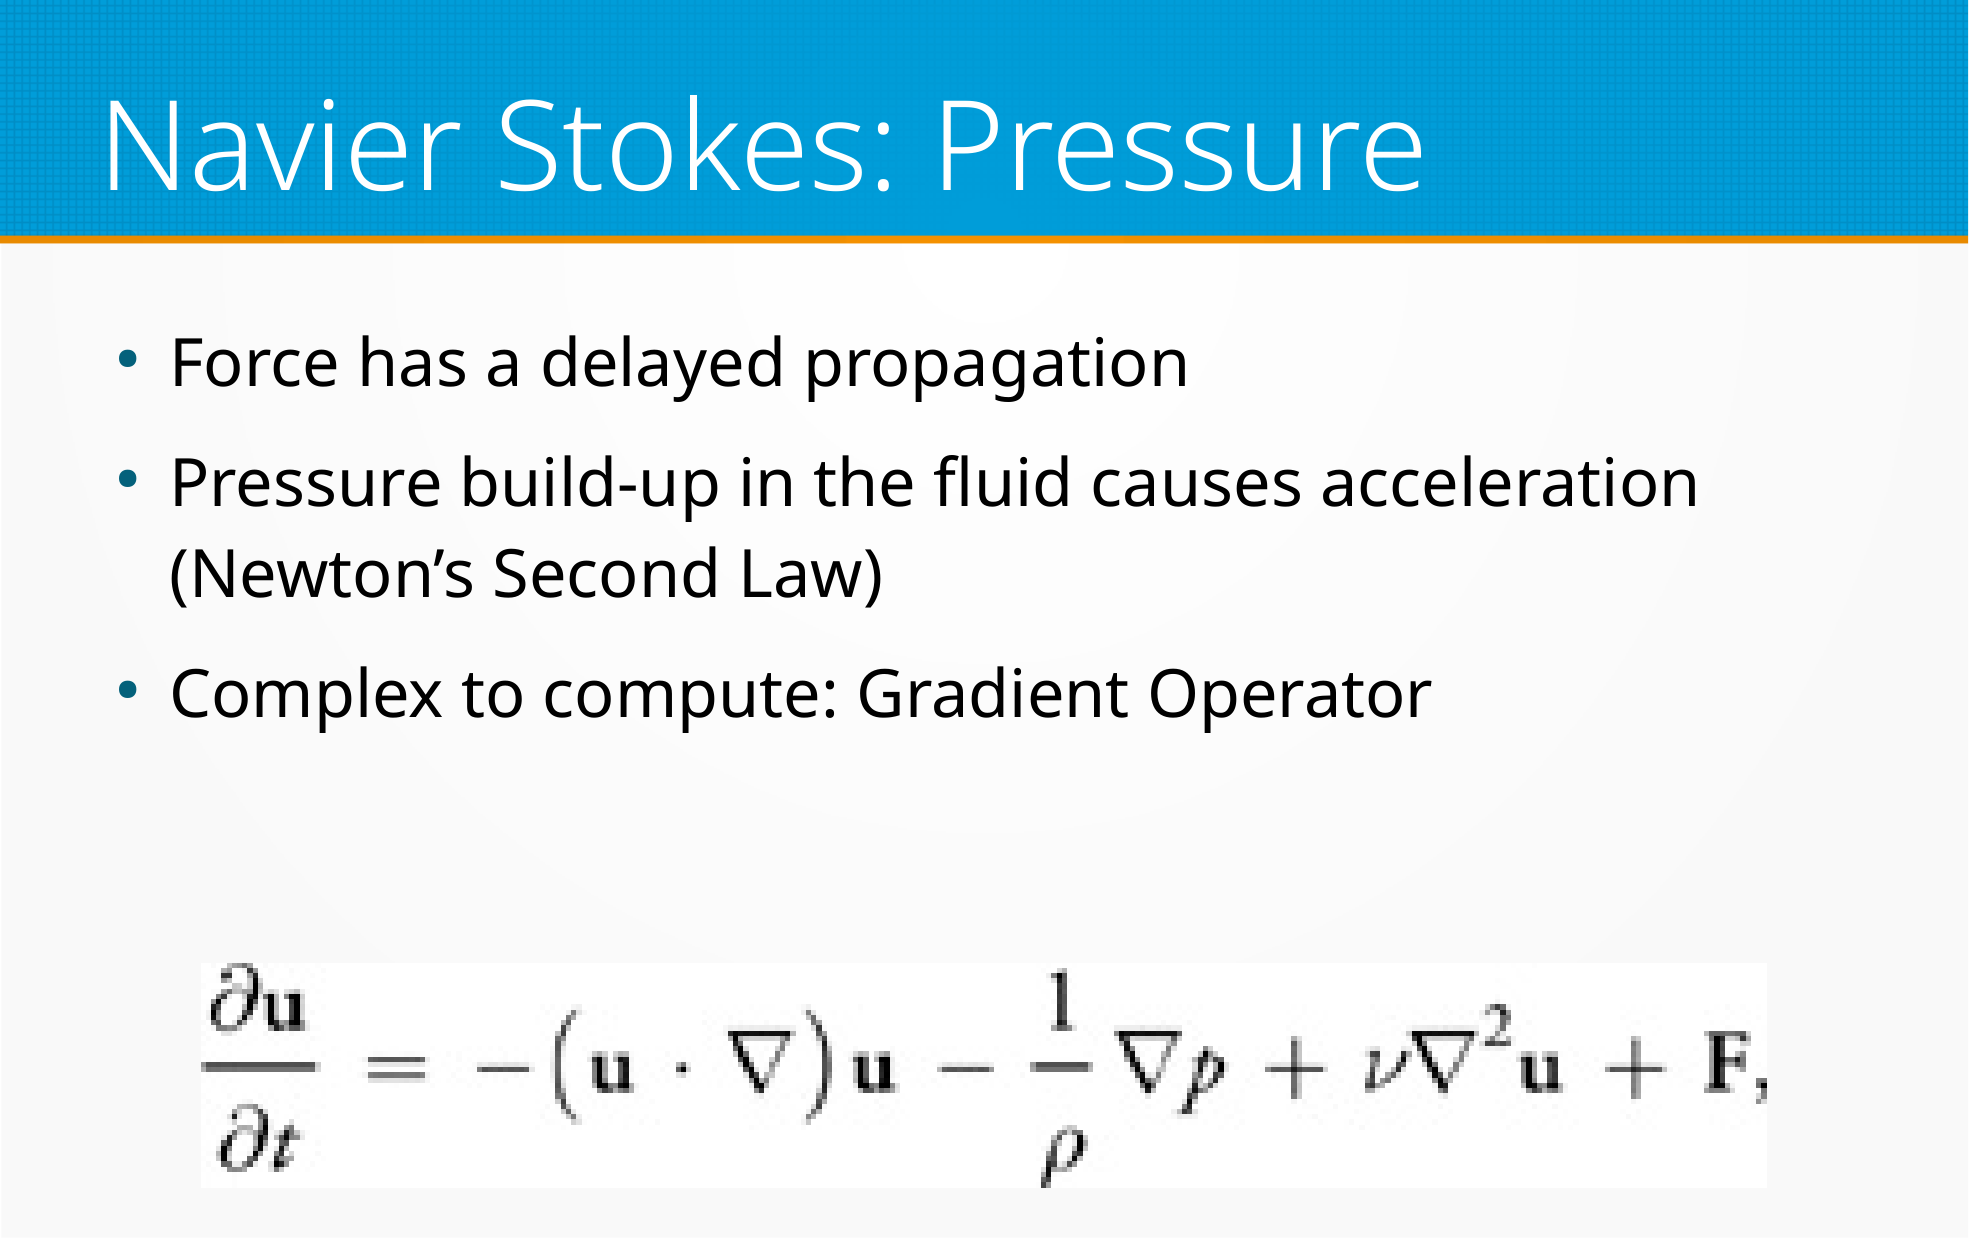

# Navier Stokes: Pressure
Force has a delayed propagation
Pressure build-up in the fluid causes acceleration (Newton’s Second Law)
Complex to compute: Gradient Operator